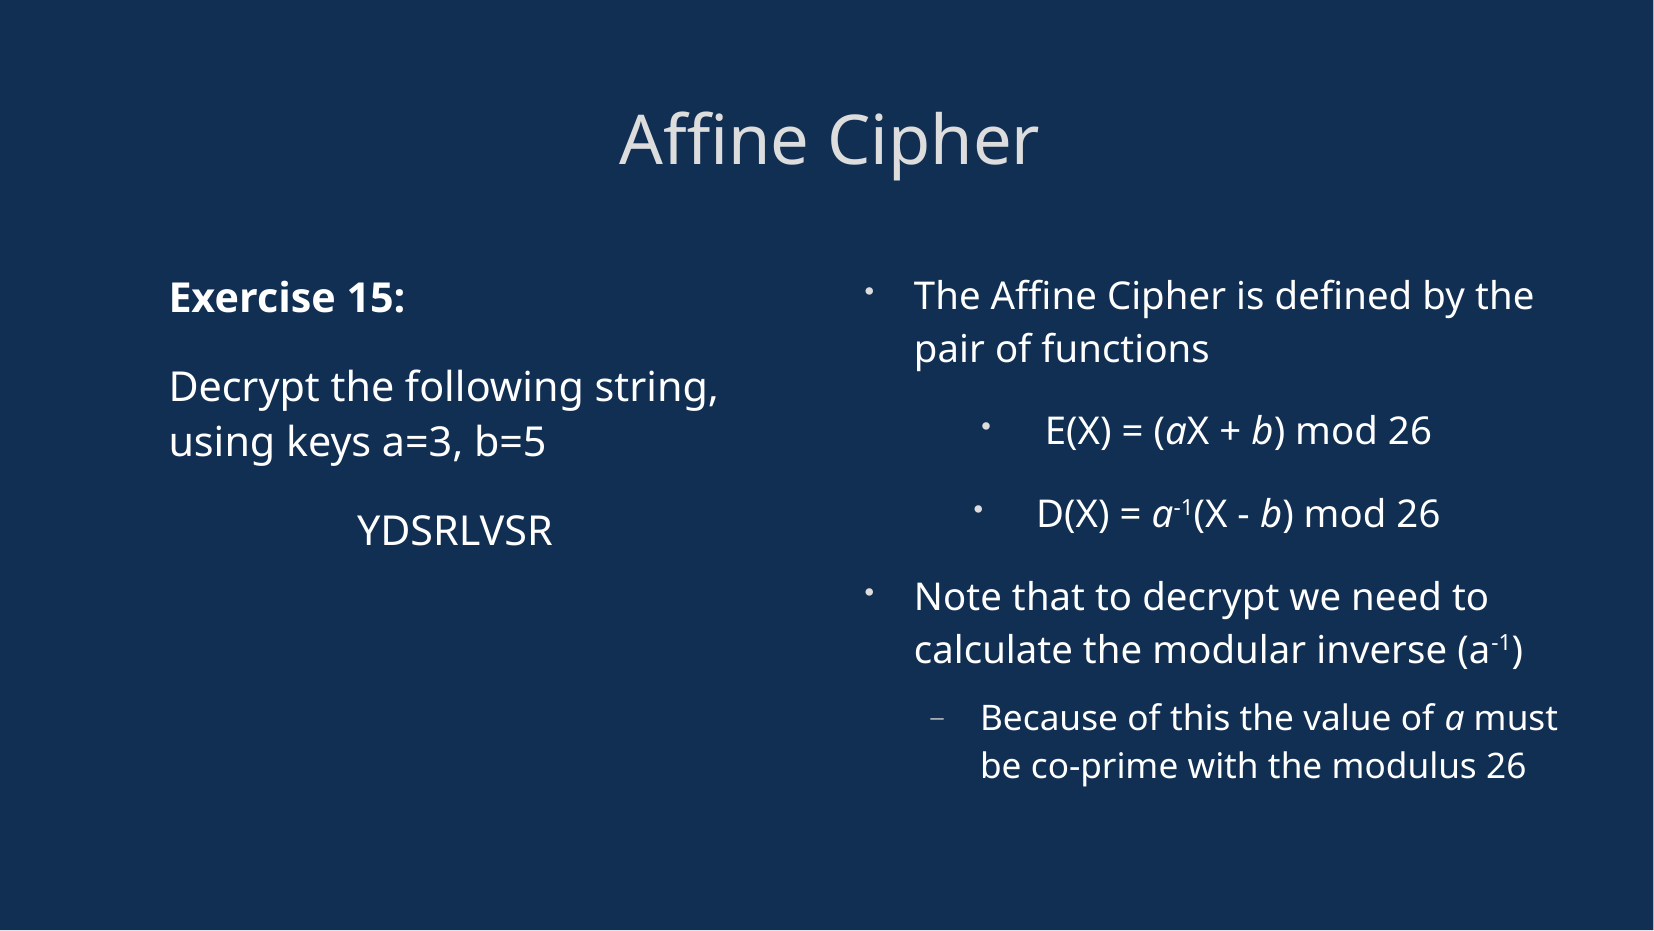

# Affine Cipher
Exercise 15:
Decrypt the following string, using keys a=3, b=5
YDSRLVSR
The Affine Cipher is defined by the pair of functions
E(X) = (aX + b) mod 26
D(X) = a-1(X - b) mod 26
Note that to decrypt we need to calculate the modular inverse (a-1)
Because of this the value of a must be co-prime with the modulus 26